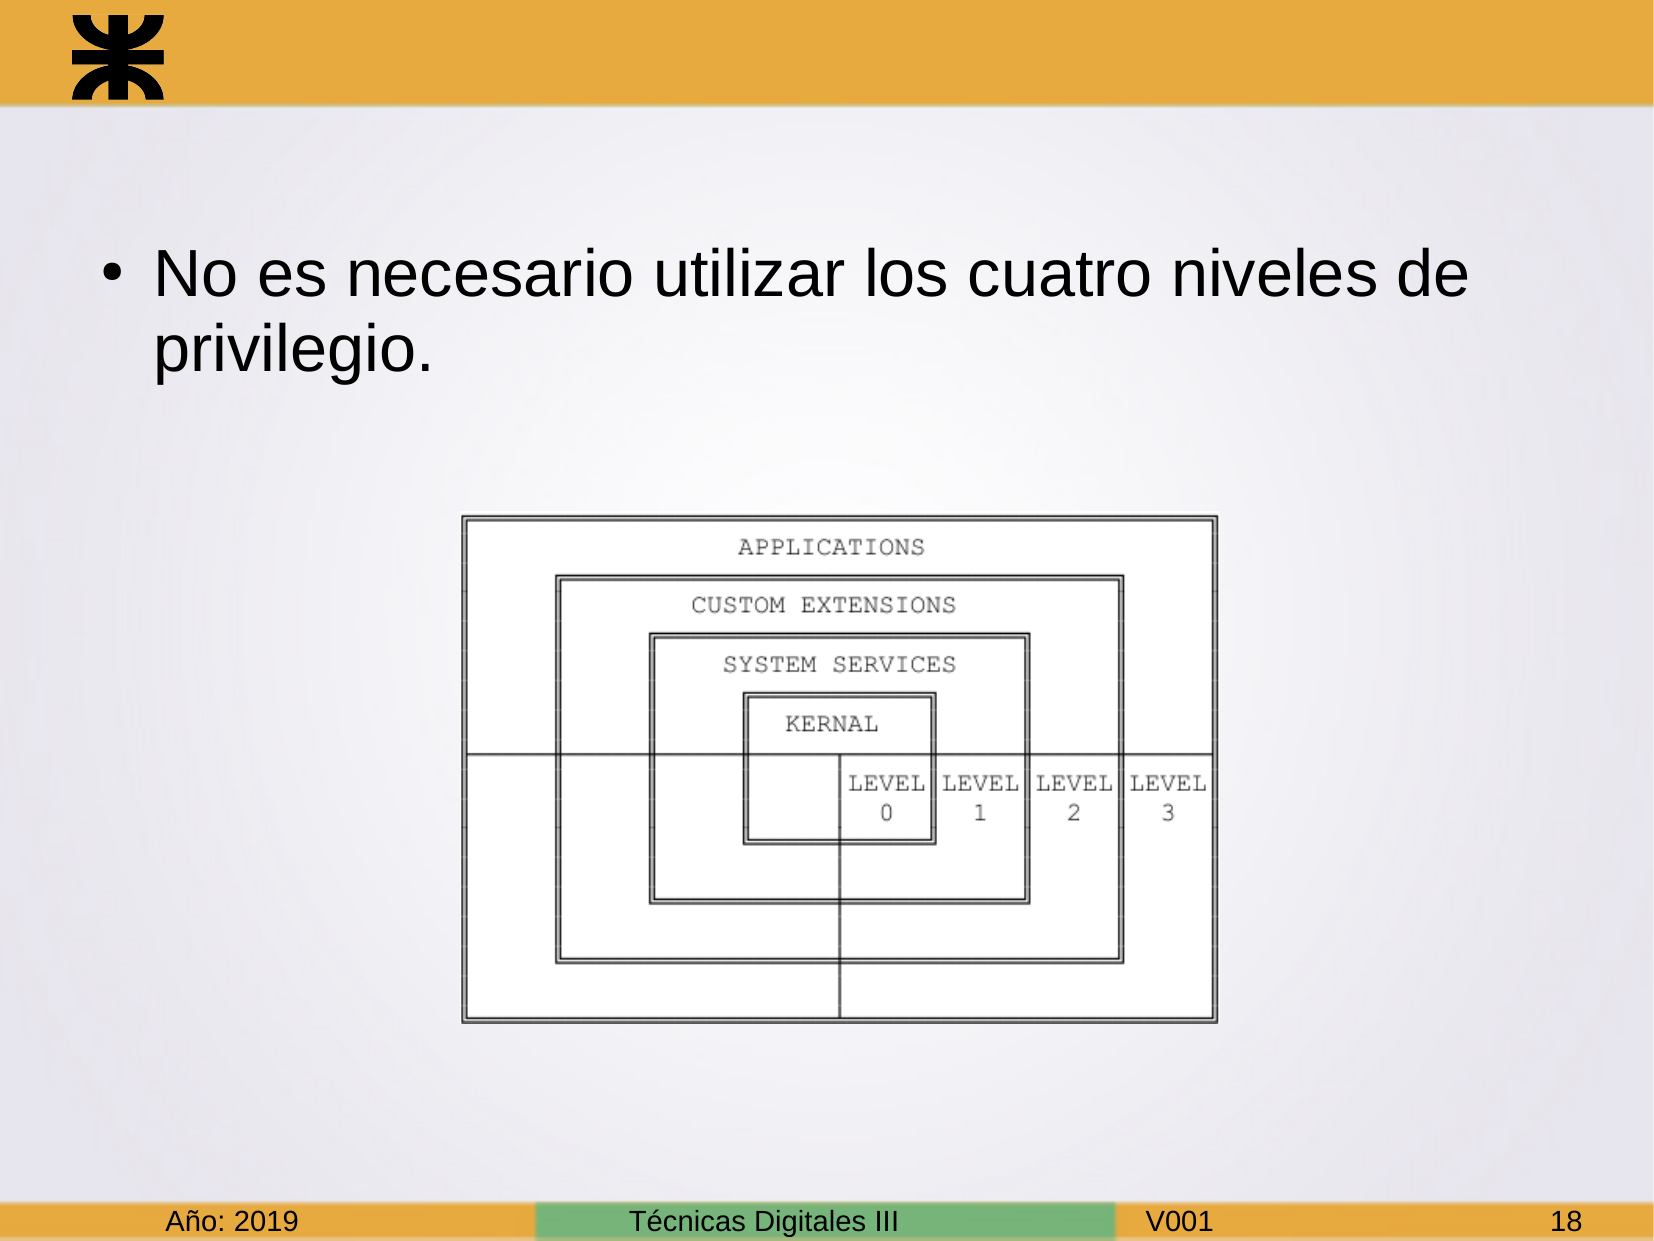

#
No es necesario utilizar los cuatro niveles de privilegio.
2013
Técnicas Digitales III
18